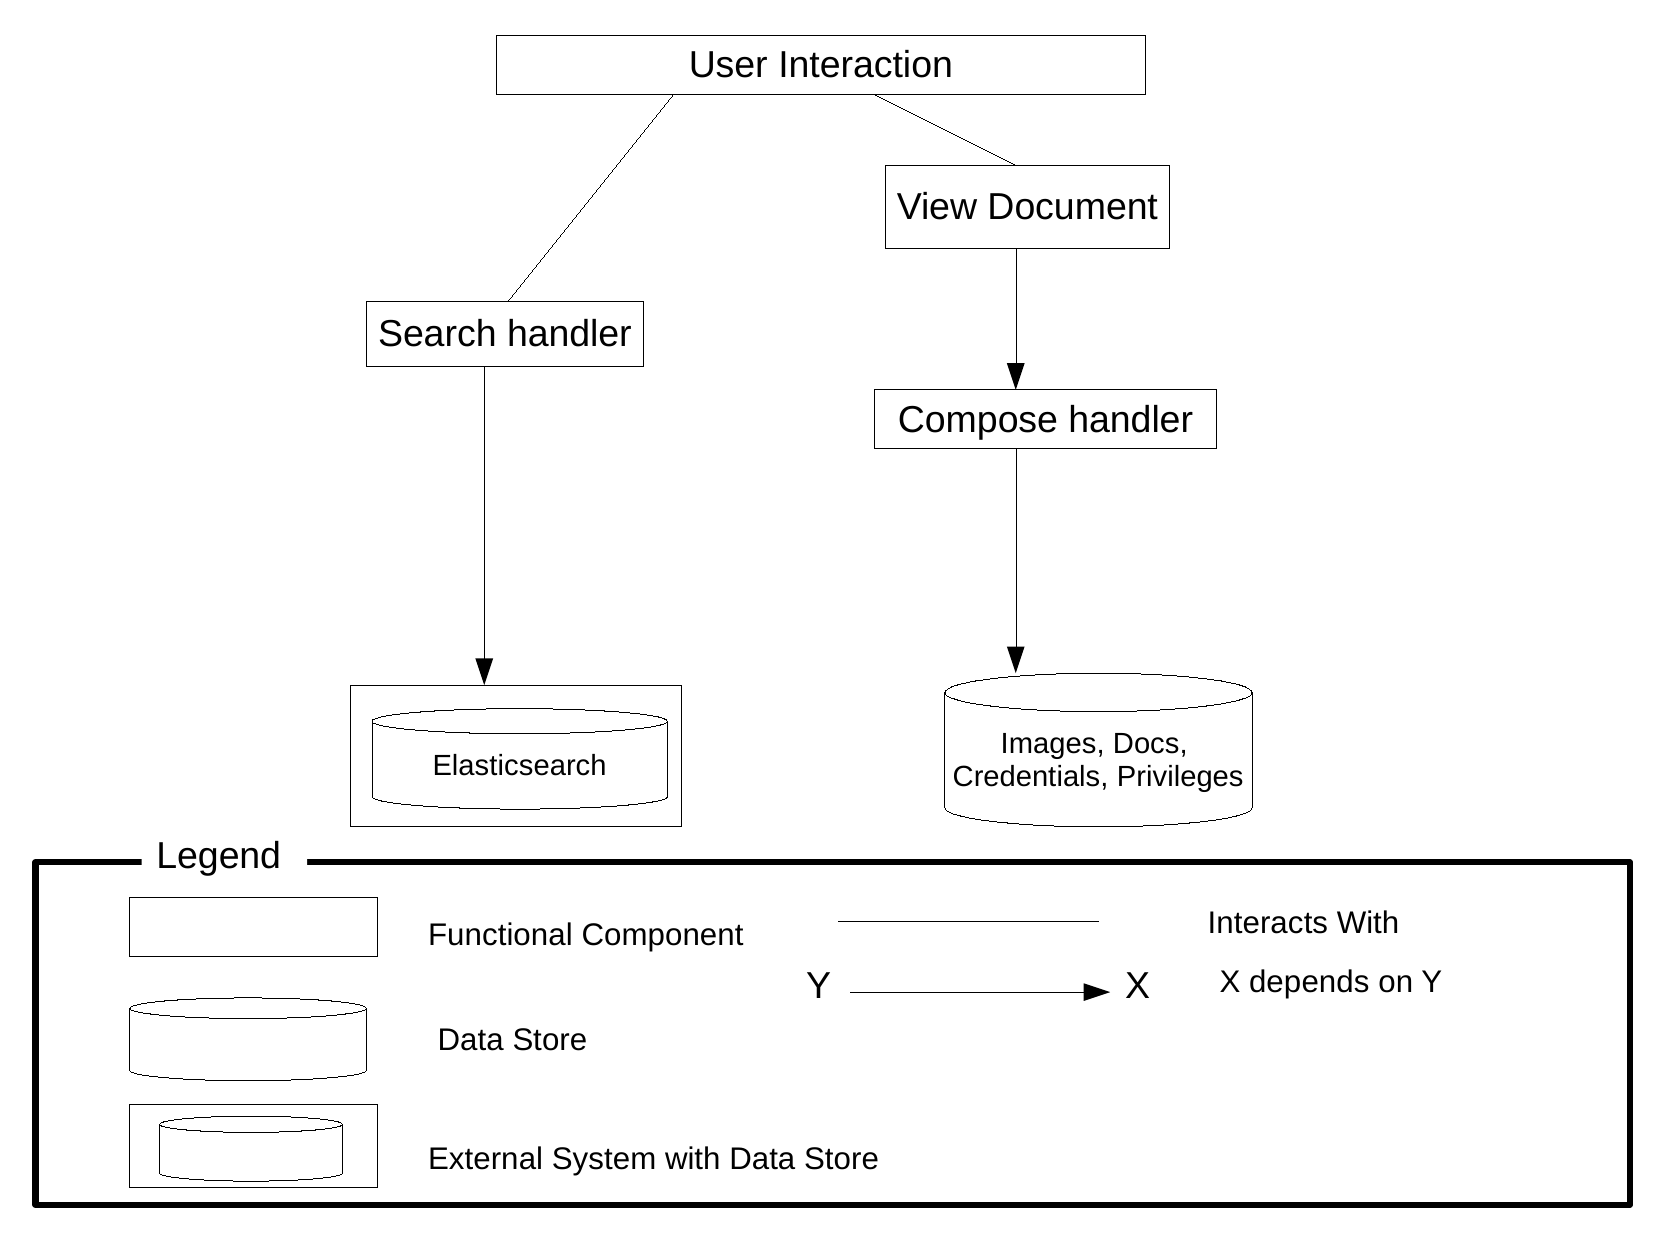

User Interaction
View Document
Search handler
Compose handler
Images, Docs,
Credentials, Privileges
Elasticsearch
Legend
Interacts With
Functional Component
Y
X
X depends on Y
Data Store
External System with Data Store